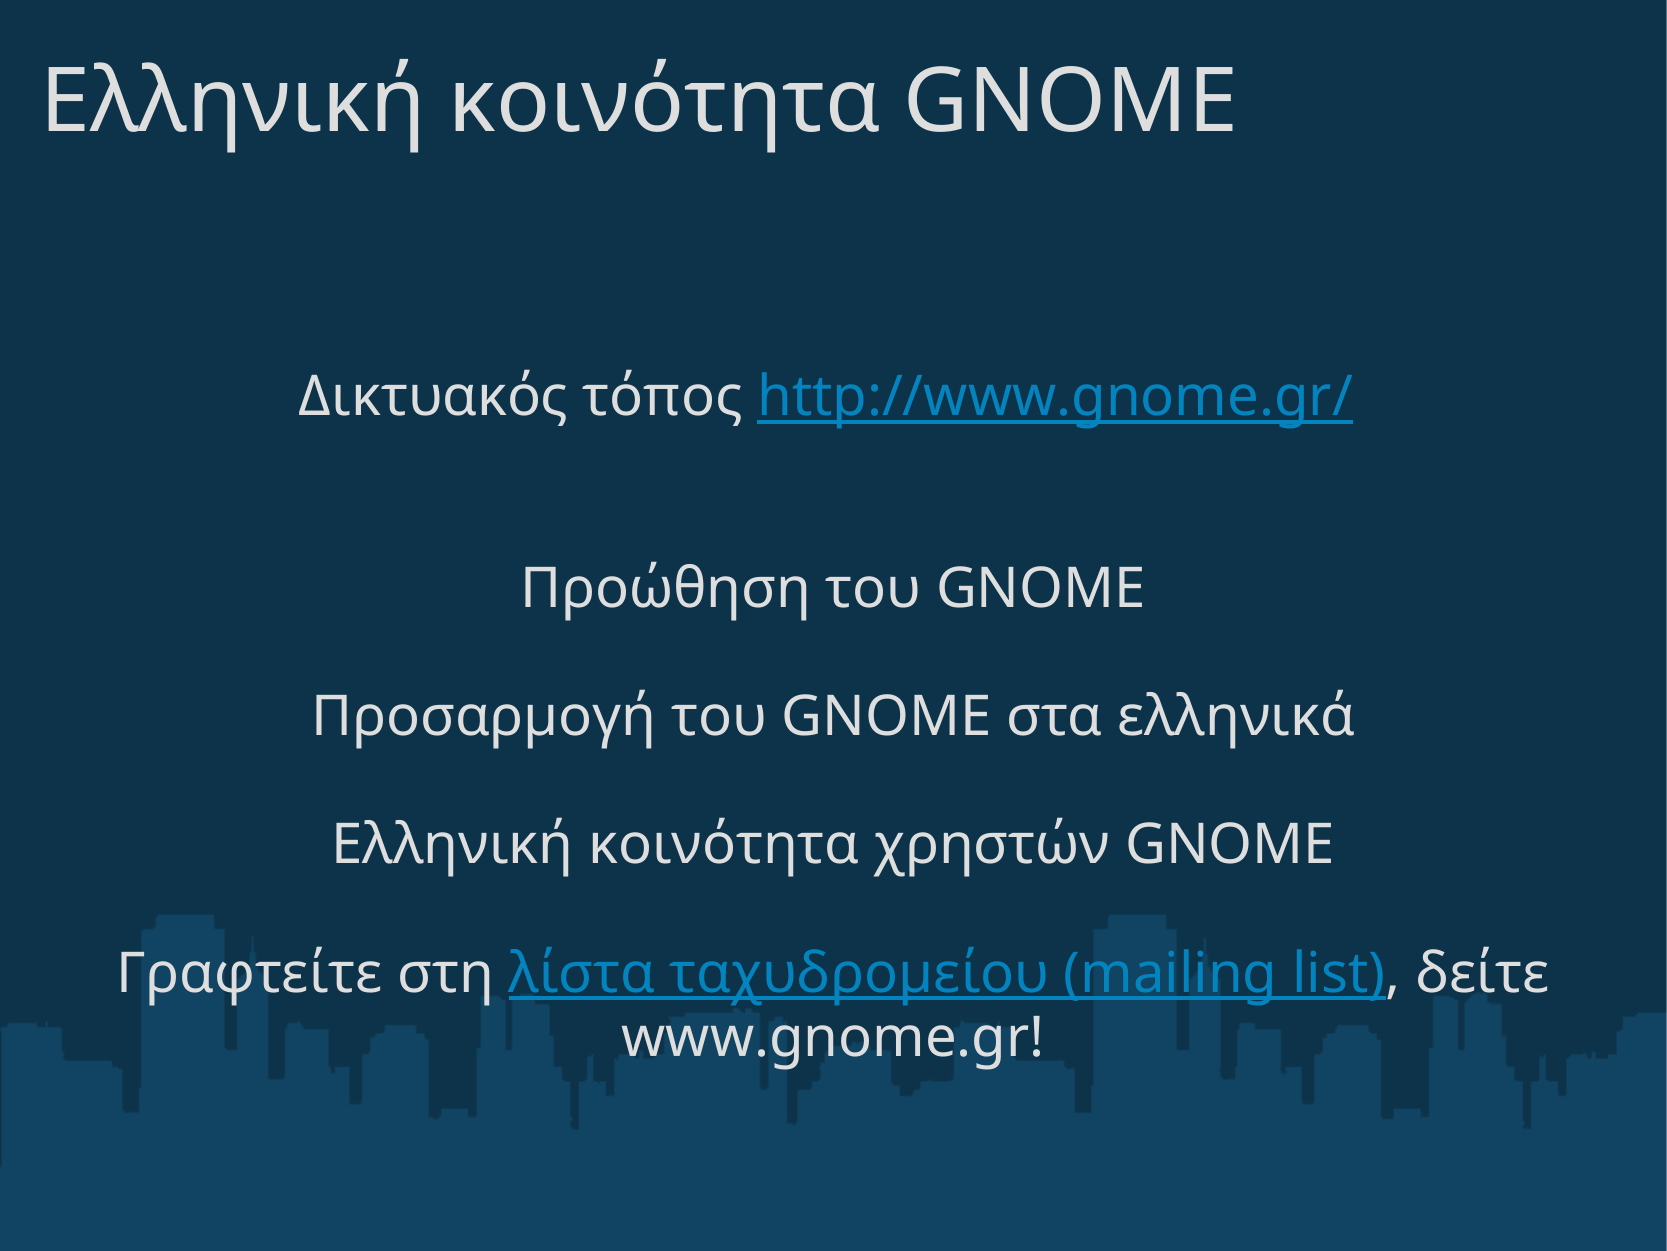

# Ελληνική κοινότητα GNOME
Δικτυακός τόπος http://www.gnome.gr/
Προώθηση του GNOME
Προσαρμογή του GNOME στα ελληνικά
Ελληνική κοινότητα χρηστών GNOME
Γραφτείτε στη λίστα ταχυδρομείου (mailing list), δείτε www.gnome.gr!